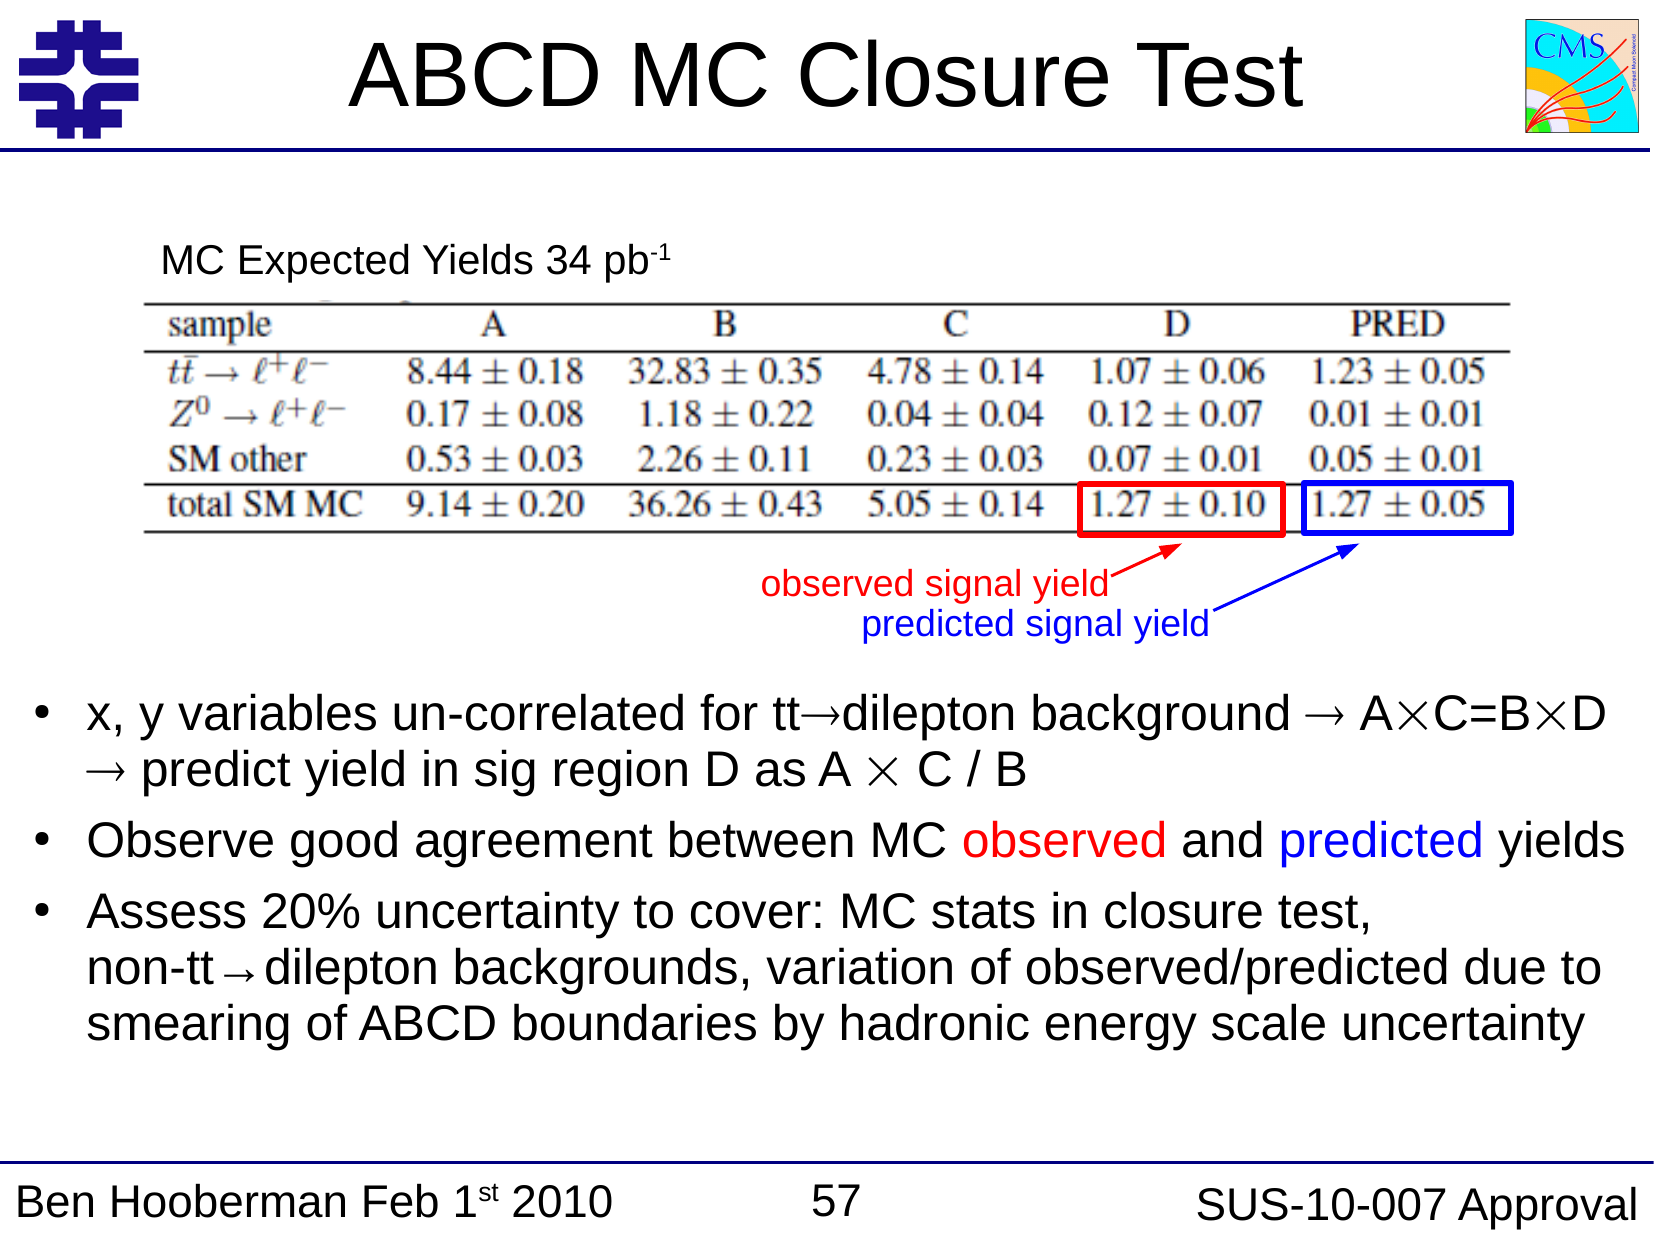

# ABCD MC Closure Test
MC Expected Yields 34 pb-1
observed signal yield
predicted signal yield
x, y variables un-correlated for ttdilepton background  AC=BD  predict yield in sig region D as A  C / B
Observe good agreement between MC observed and predicted yields
Assess 20% uncertainty to cover: MC stats in closure test, non-tt→dilepton backgrounds, variation of observed/predicted due to smearing of ABCD boundaries by hadronic energy scale uncertainty
57